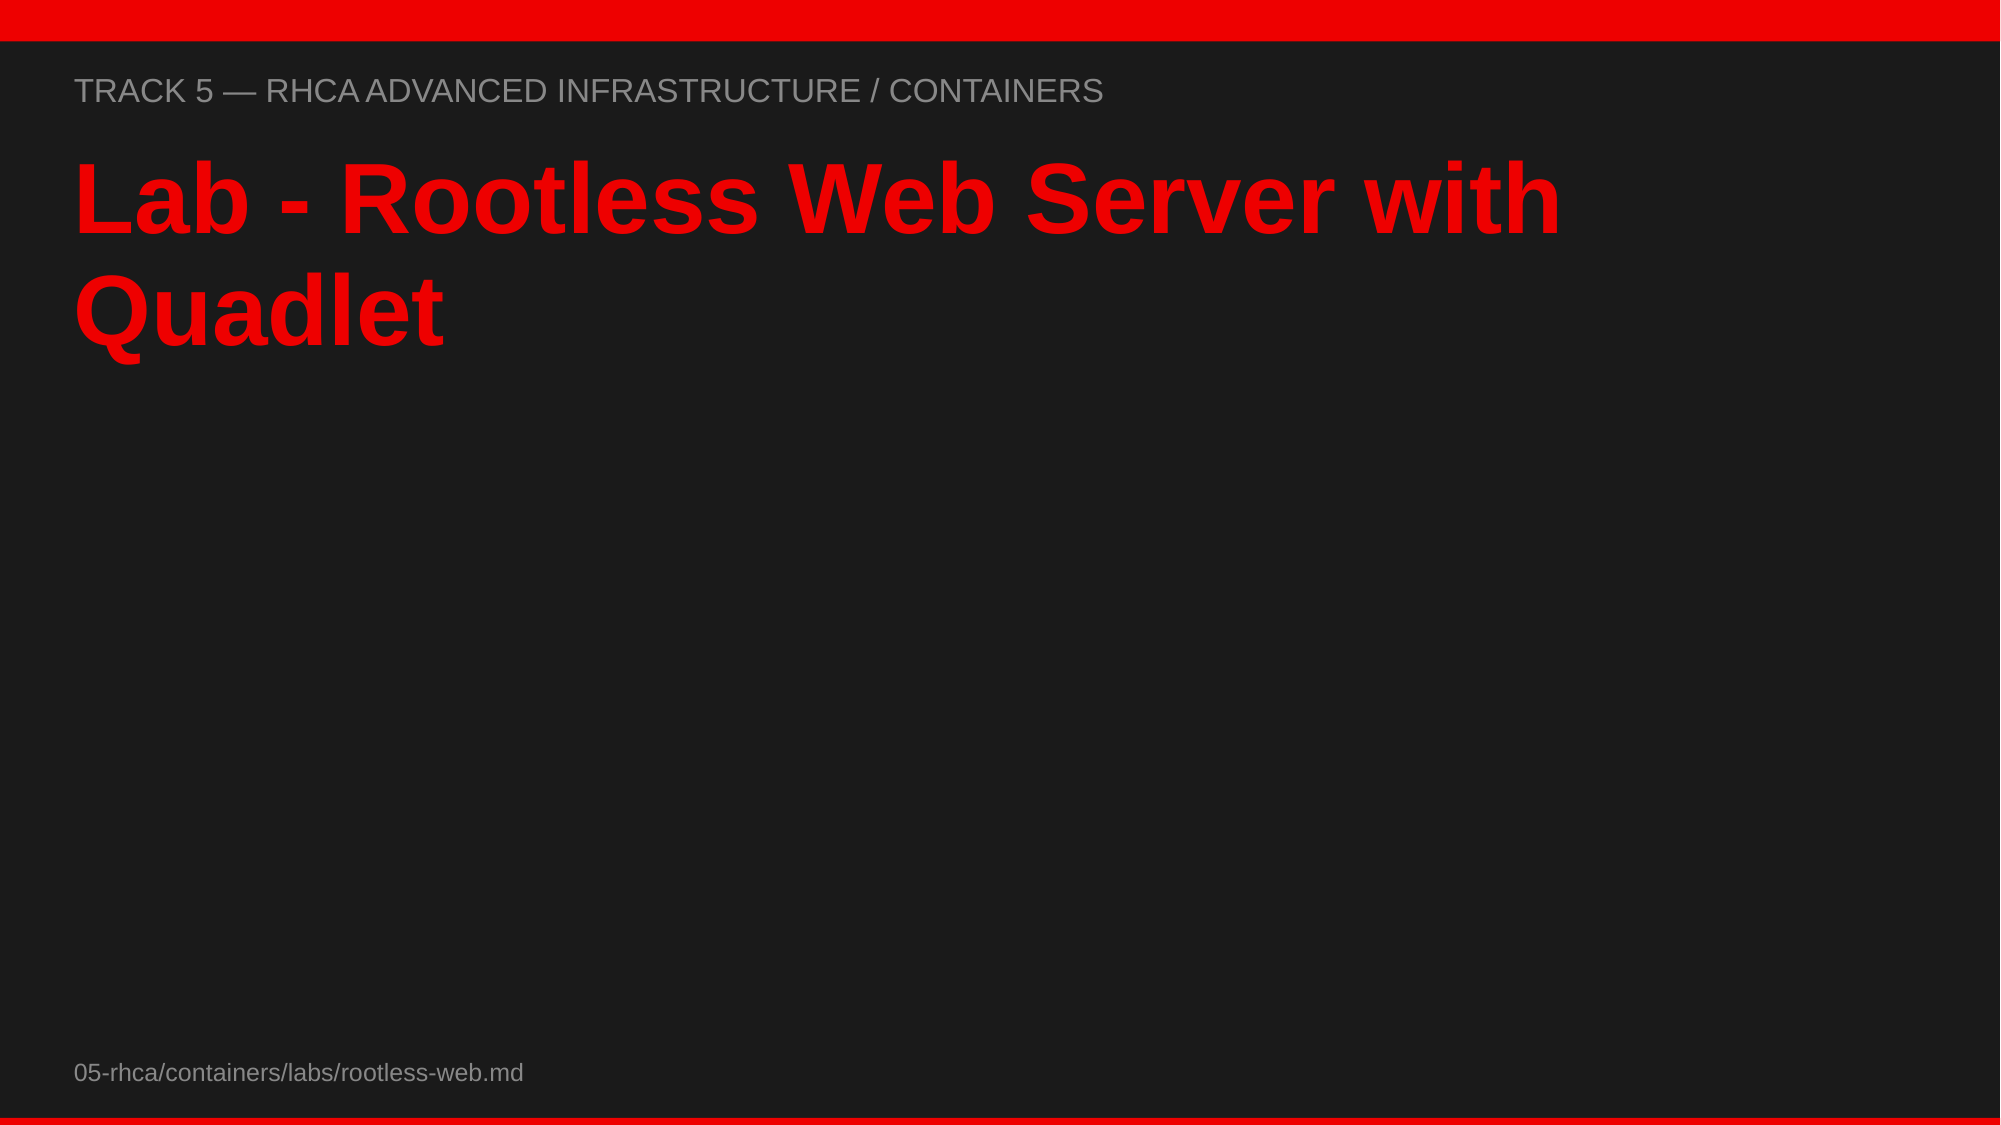

TRACK 5 — RHCA ADVANCED INFRASTRUCTURE / CONTAINERS
Lab - Rootless Web Server with Quadlet
05-rhca/containers/labs/rootless-web.md